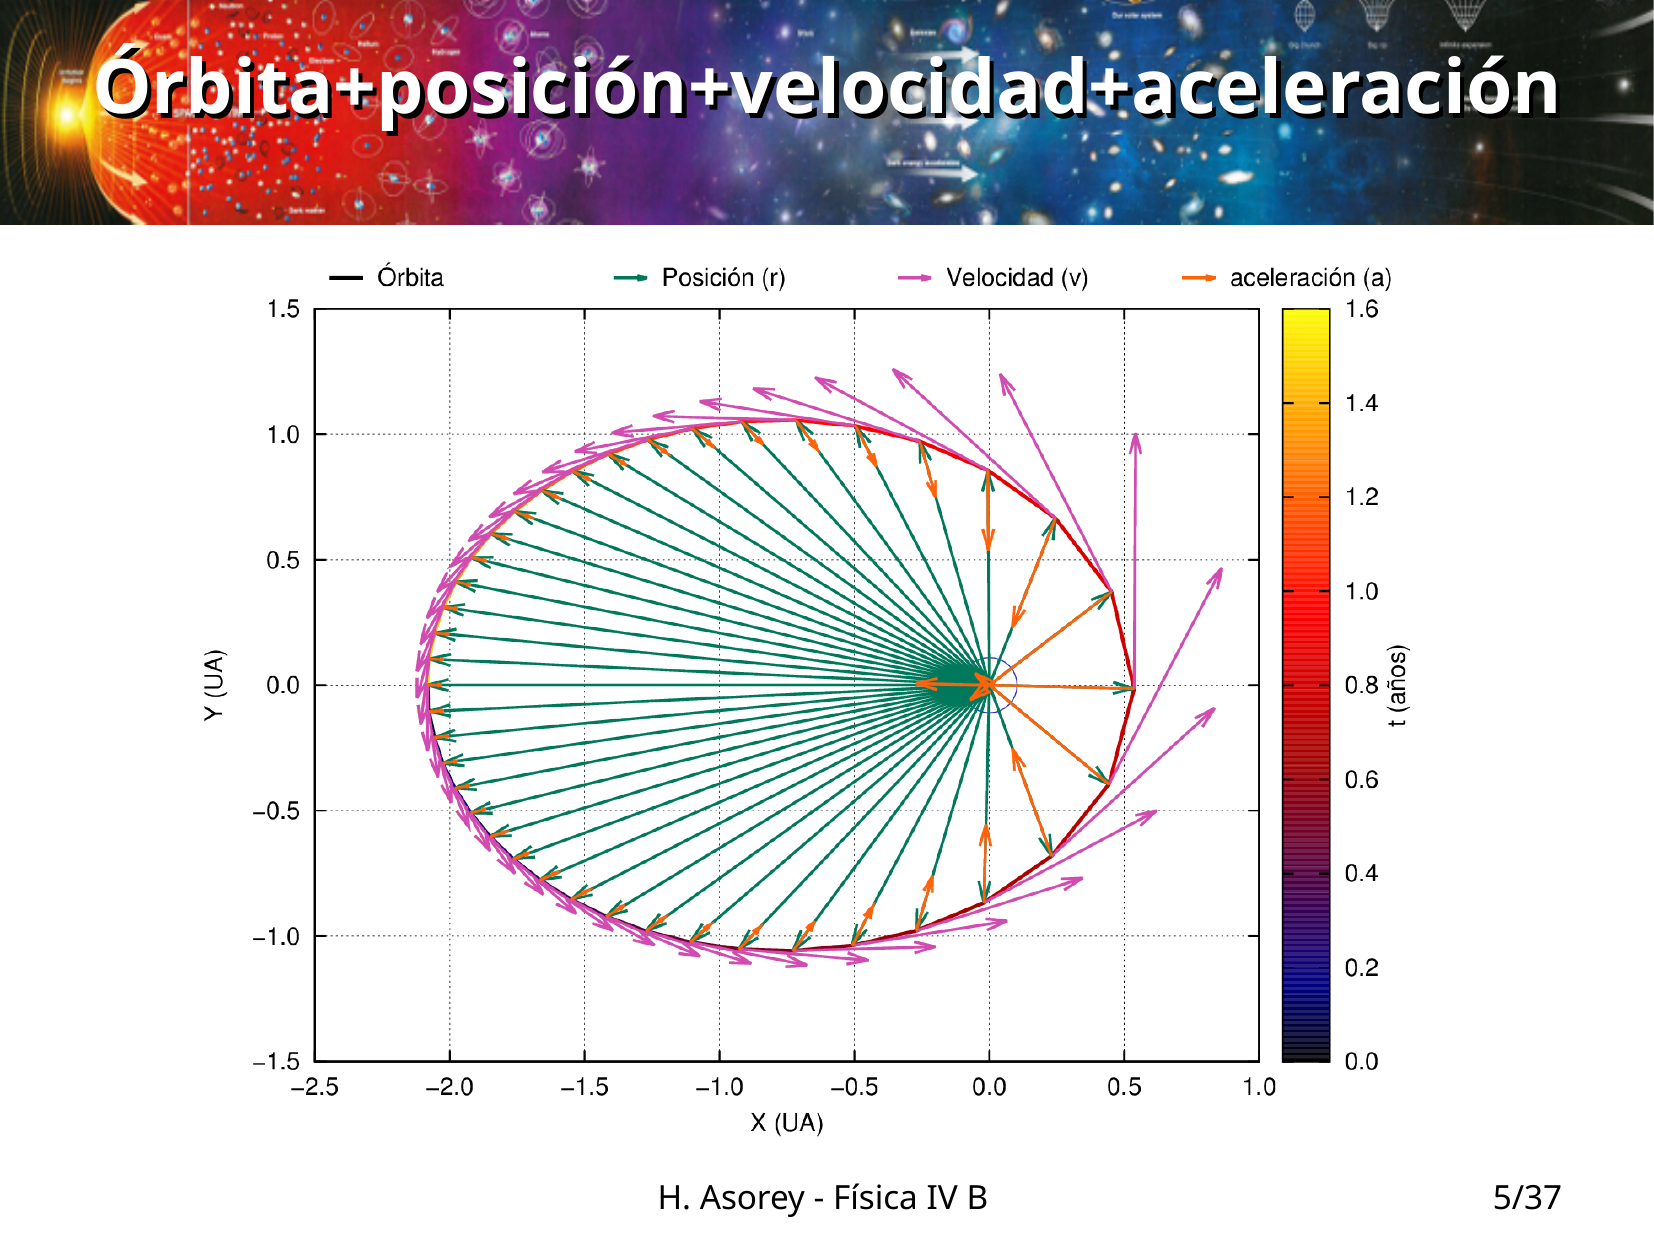

# Órbita+posición+velocidad+aceleración
H. Asorey - Física IV B
5